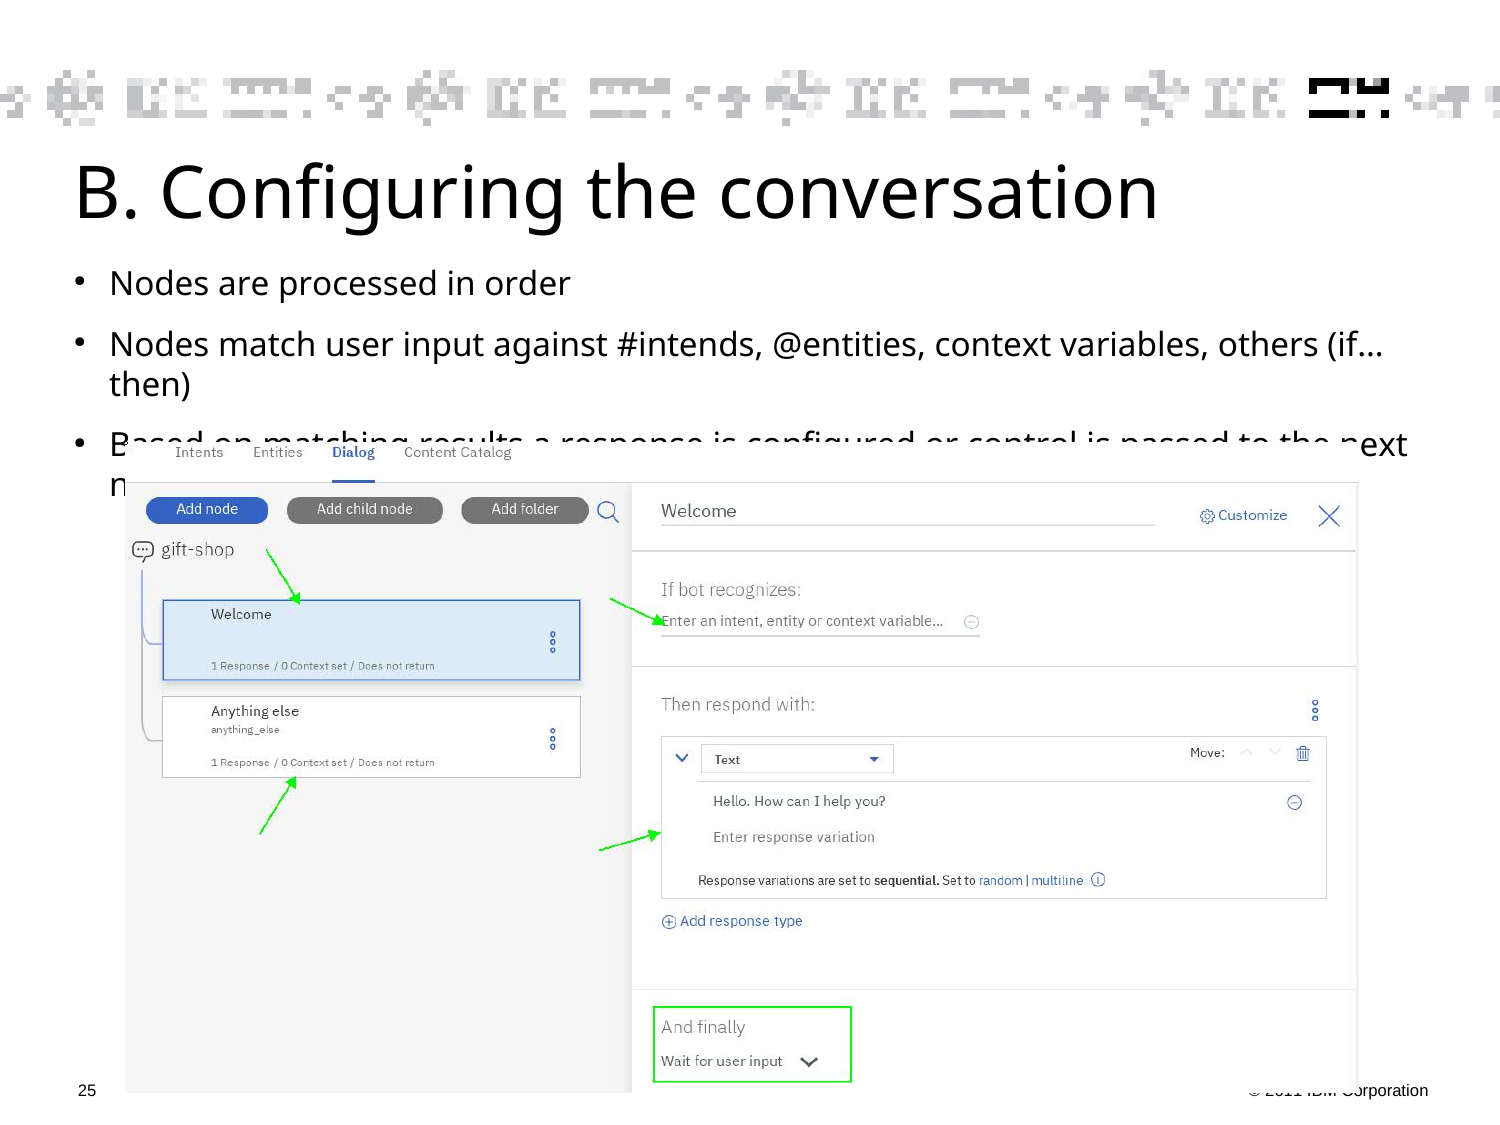

# B. Configuring the conversation
Nodes are processed in order
Nodes match user input against #intends, @entities, context variables, others (if… then)
Based on matching results a response is configured or control is passed to the next node
25